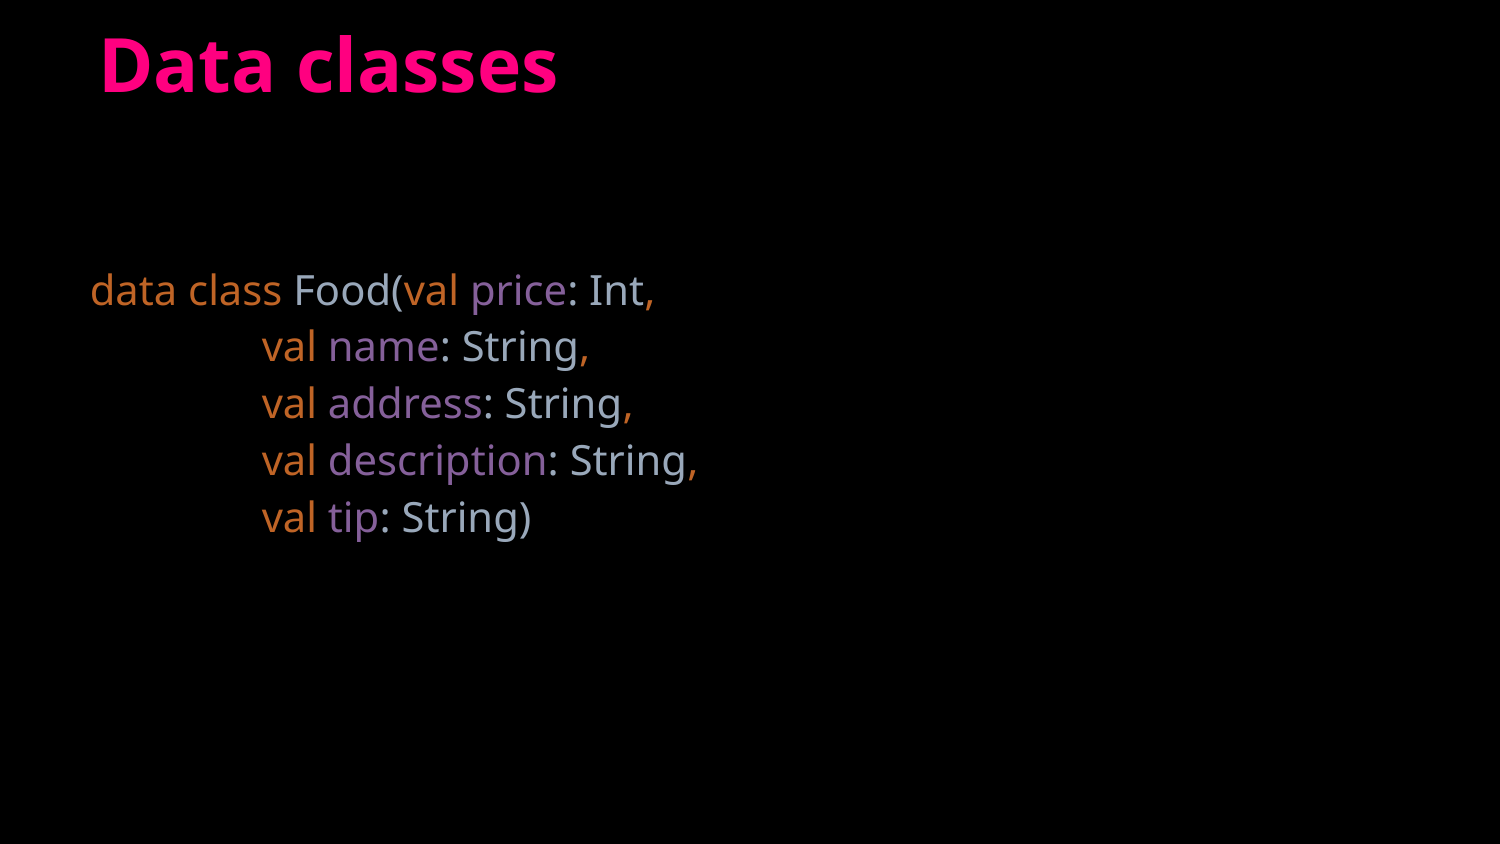

# Data classes
data class Food(val price: Int,
 val name: String,
 val address: String,
 val description: String,
 val tip: String)